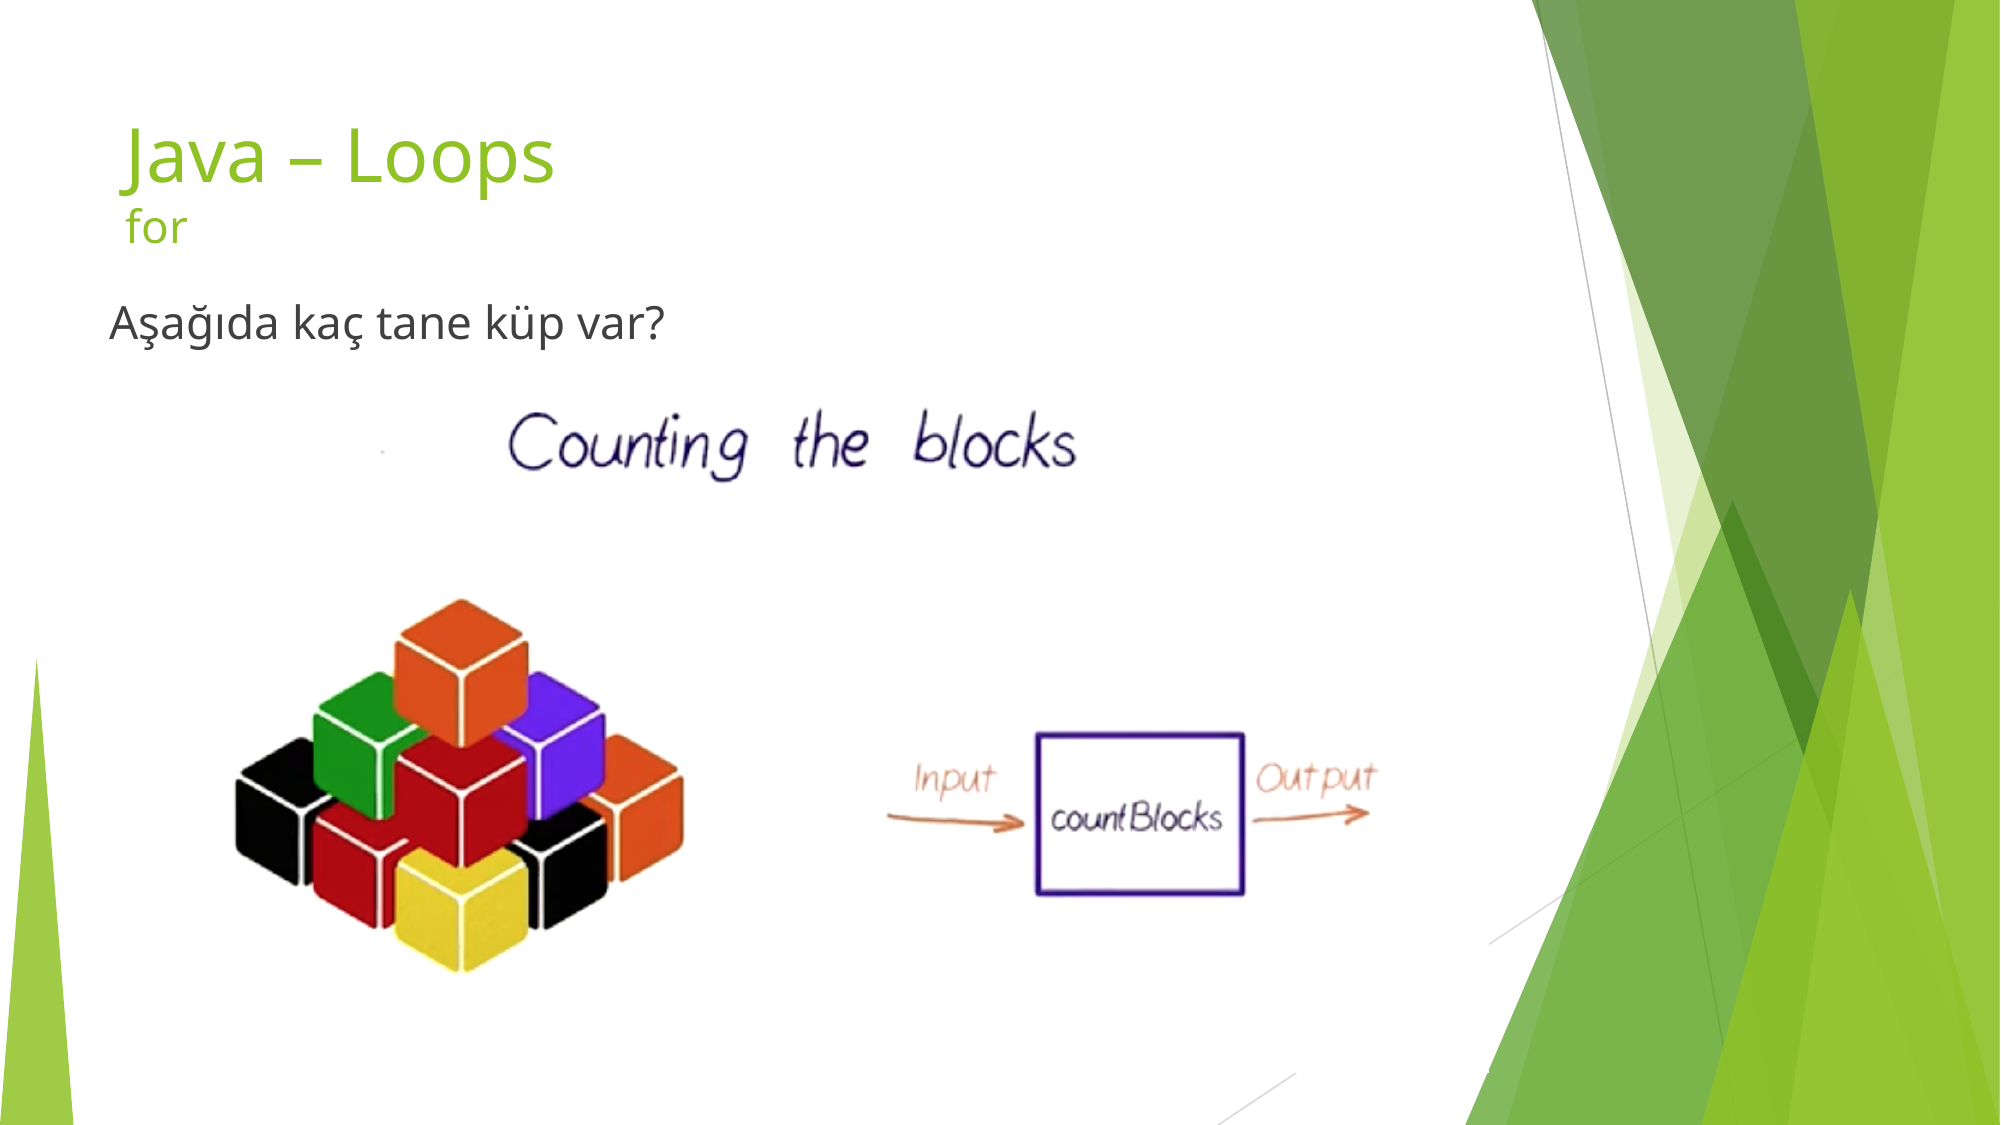

# Java – Loops for
Aşağıda kaç tane küp var?